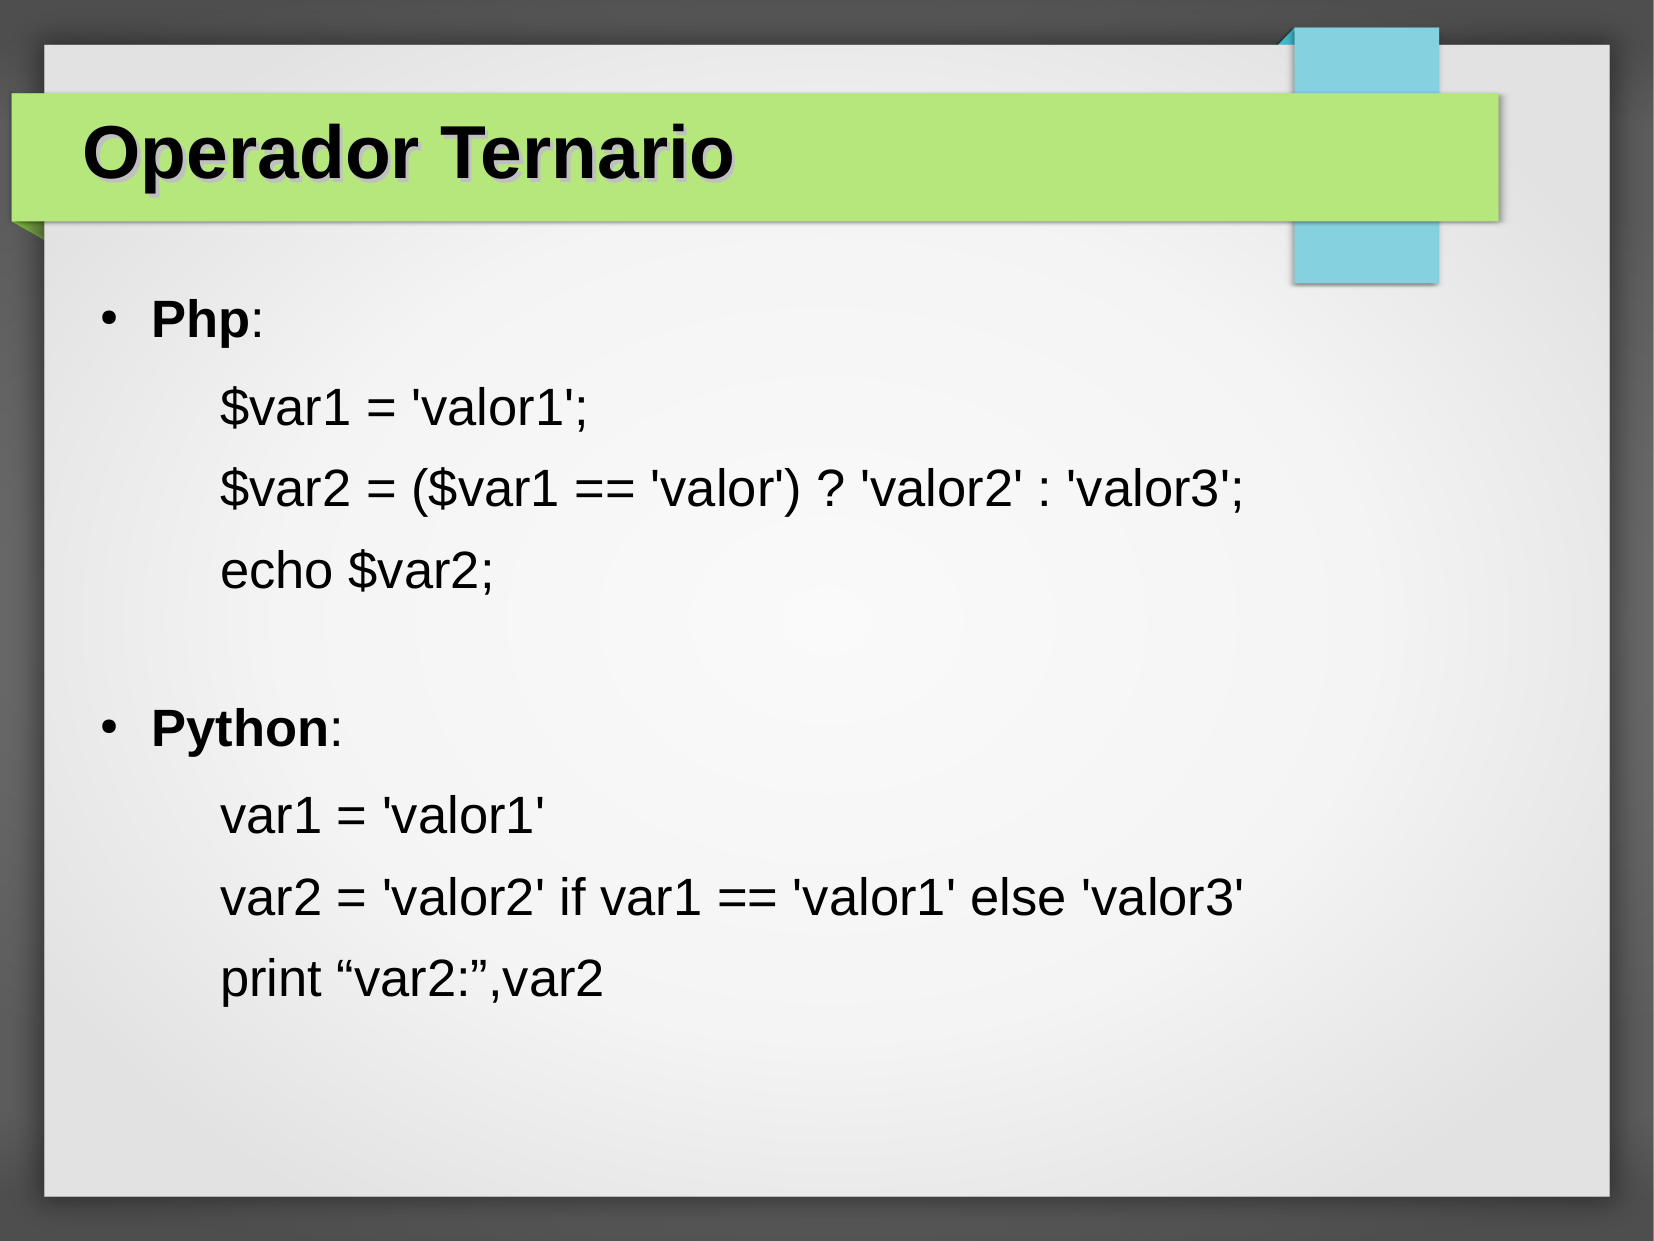

# Operador Ternario
Php:
$var1 = 'valor1';
$var2 = ($var1 == 'valor') ? 'valor2' : 'valor3';
echo $var2;
Python:
var1 = 'valor1'
var2 = 'valor2' if var1 == 'valor1' else 'valor3'
print “var2:”,var2